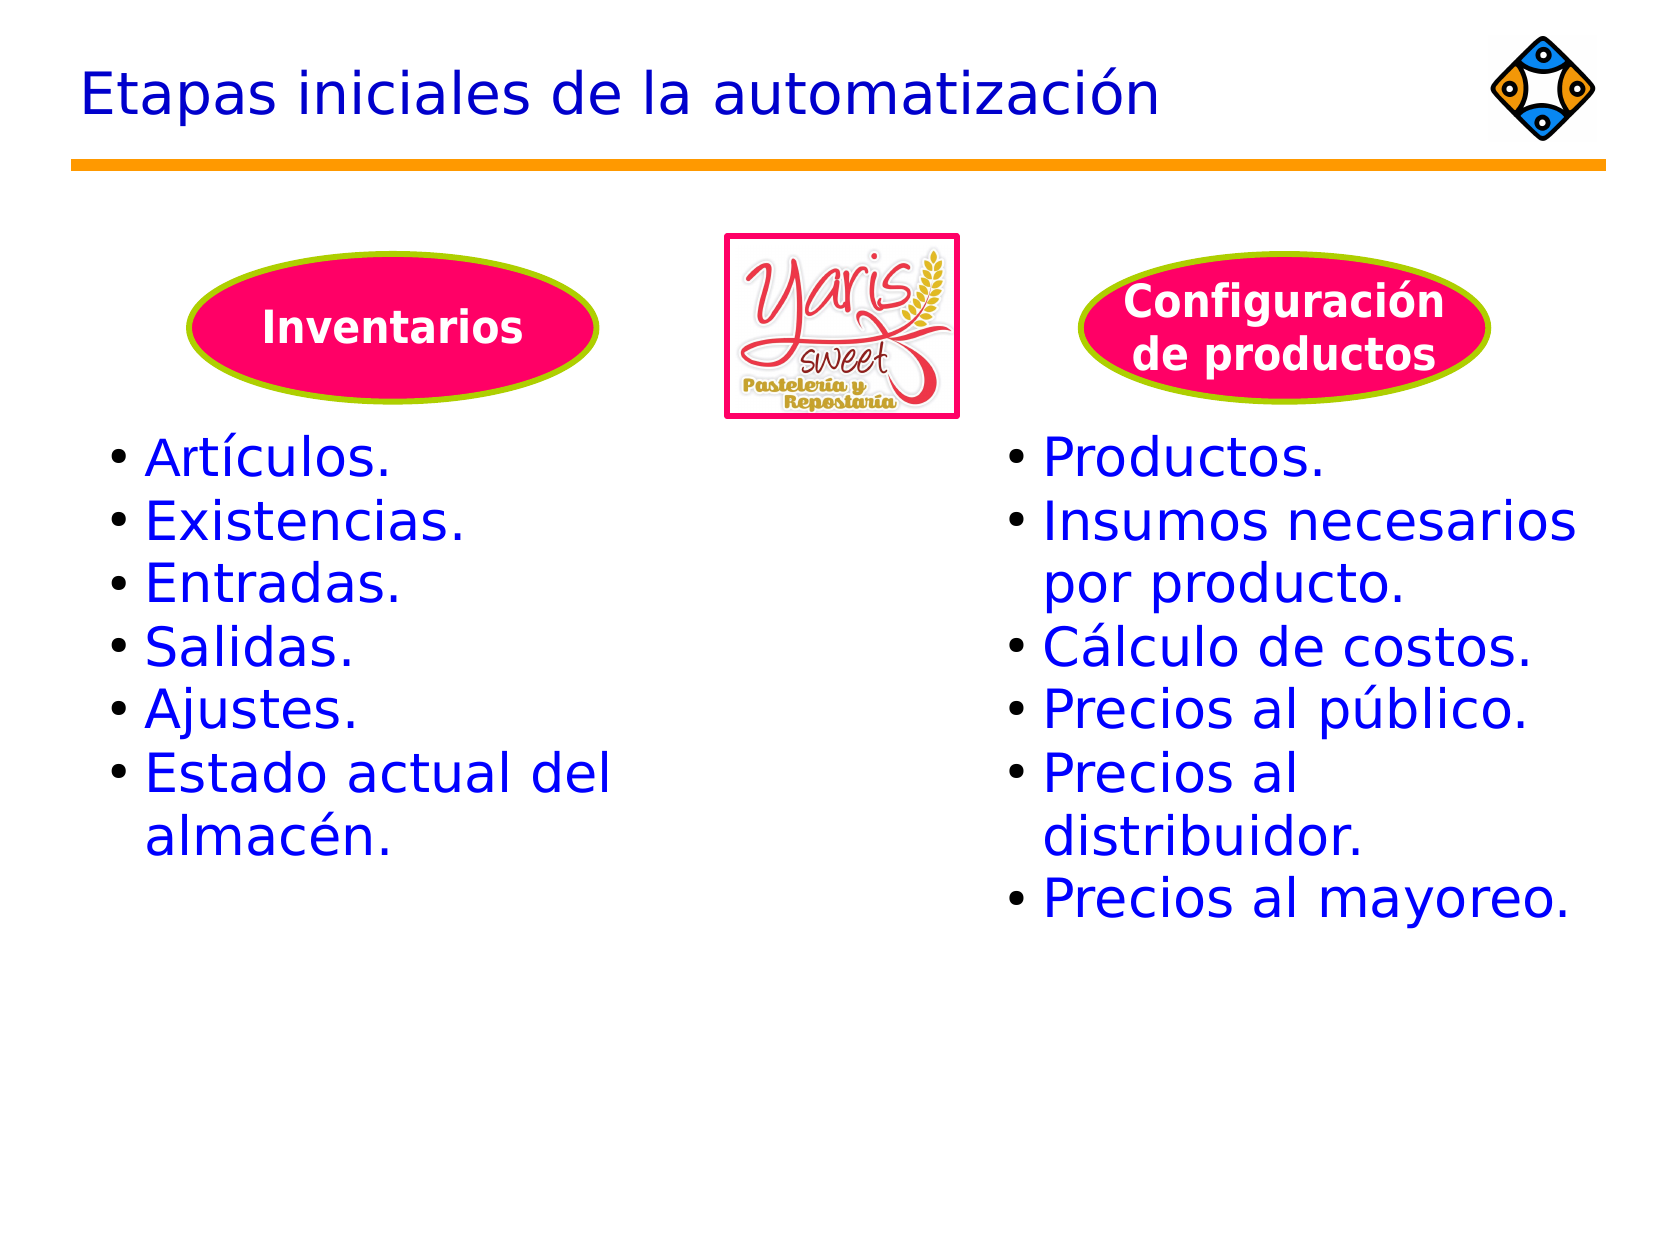

Etapas iniciales de la automatización
Inventarios
Configuración
de productos
Artículos.
Existencias.
Entradas.
Salidas.
Ajustes.
Estado actual del almacén.
Productos.
Insumos necesarios por producto.
Cálculo de costos.
Precios al público.
Precios al distribuidor.
Precios al mayoreo.